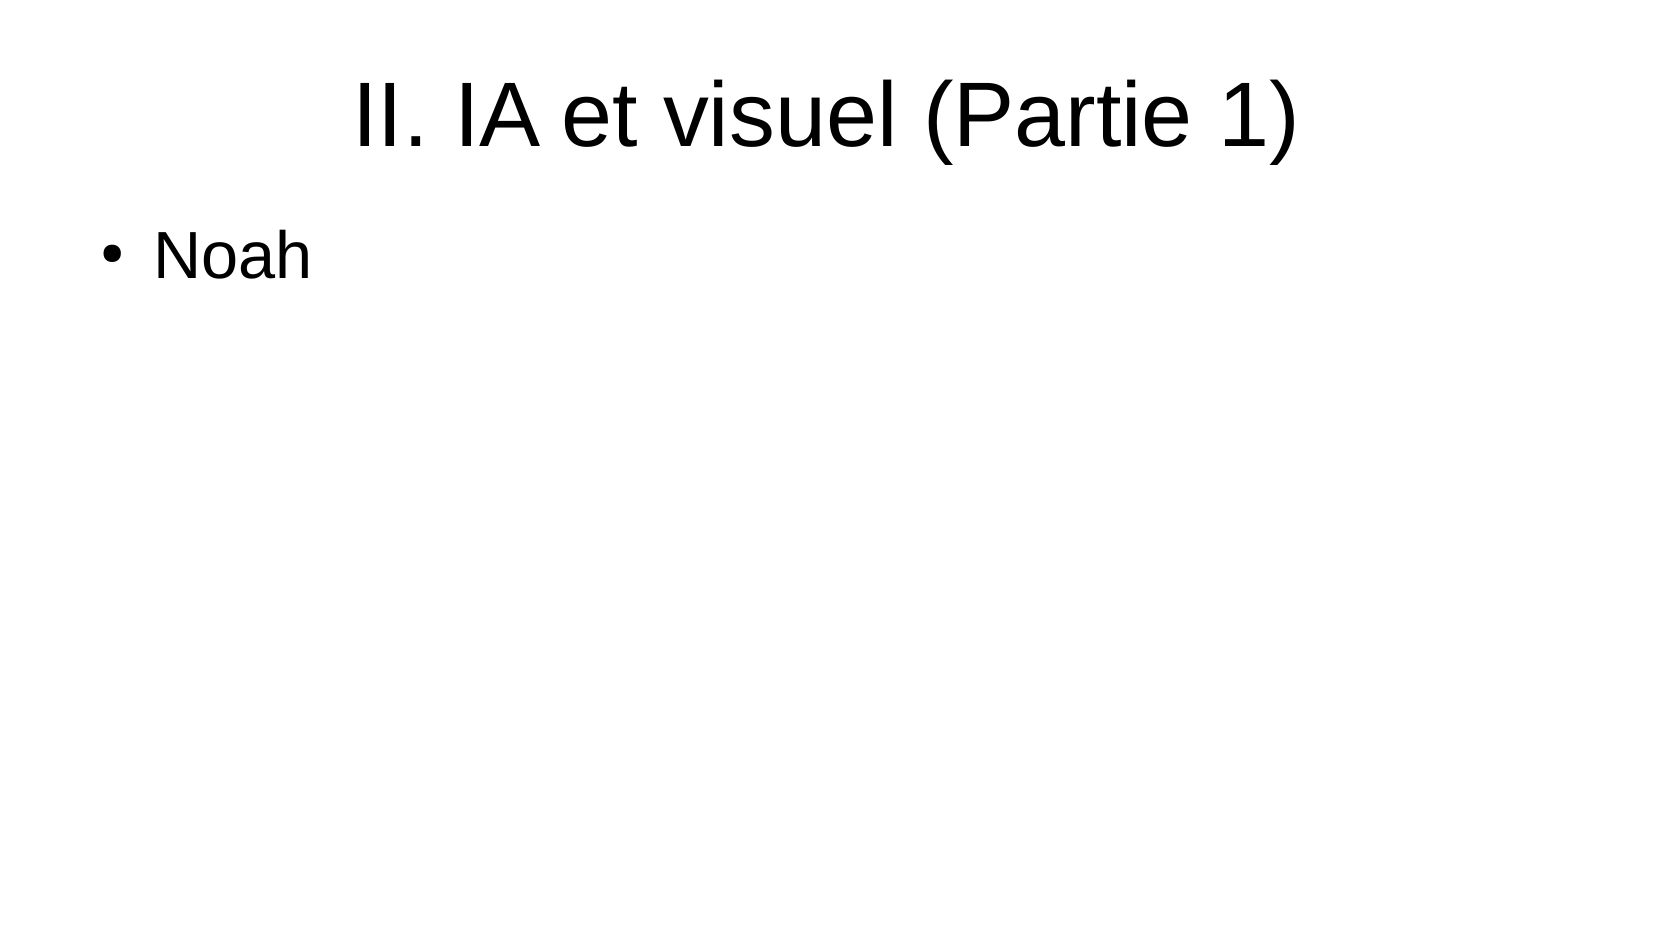

# II. IA et visuel (Partie 1)
Noah